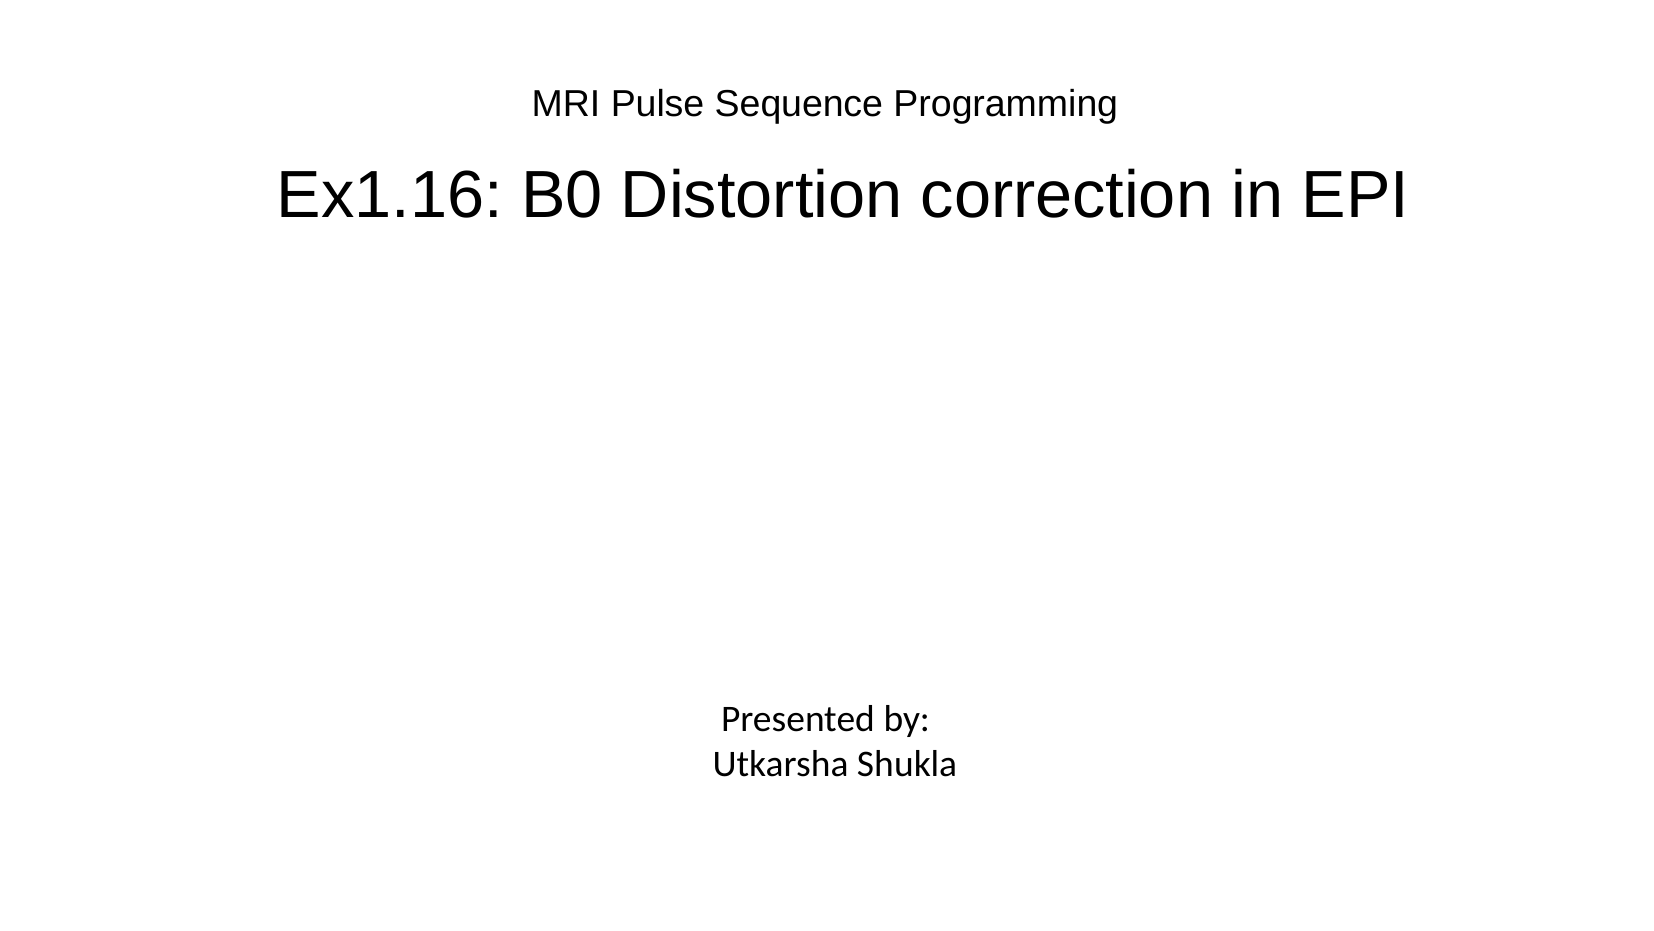

MRI Pulse Sequence Programming
Ex1.16: B0 Distortion correction in EPI
 Presented by:
 Utkarsha Shukla